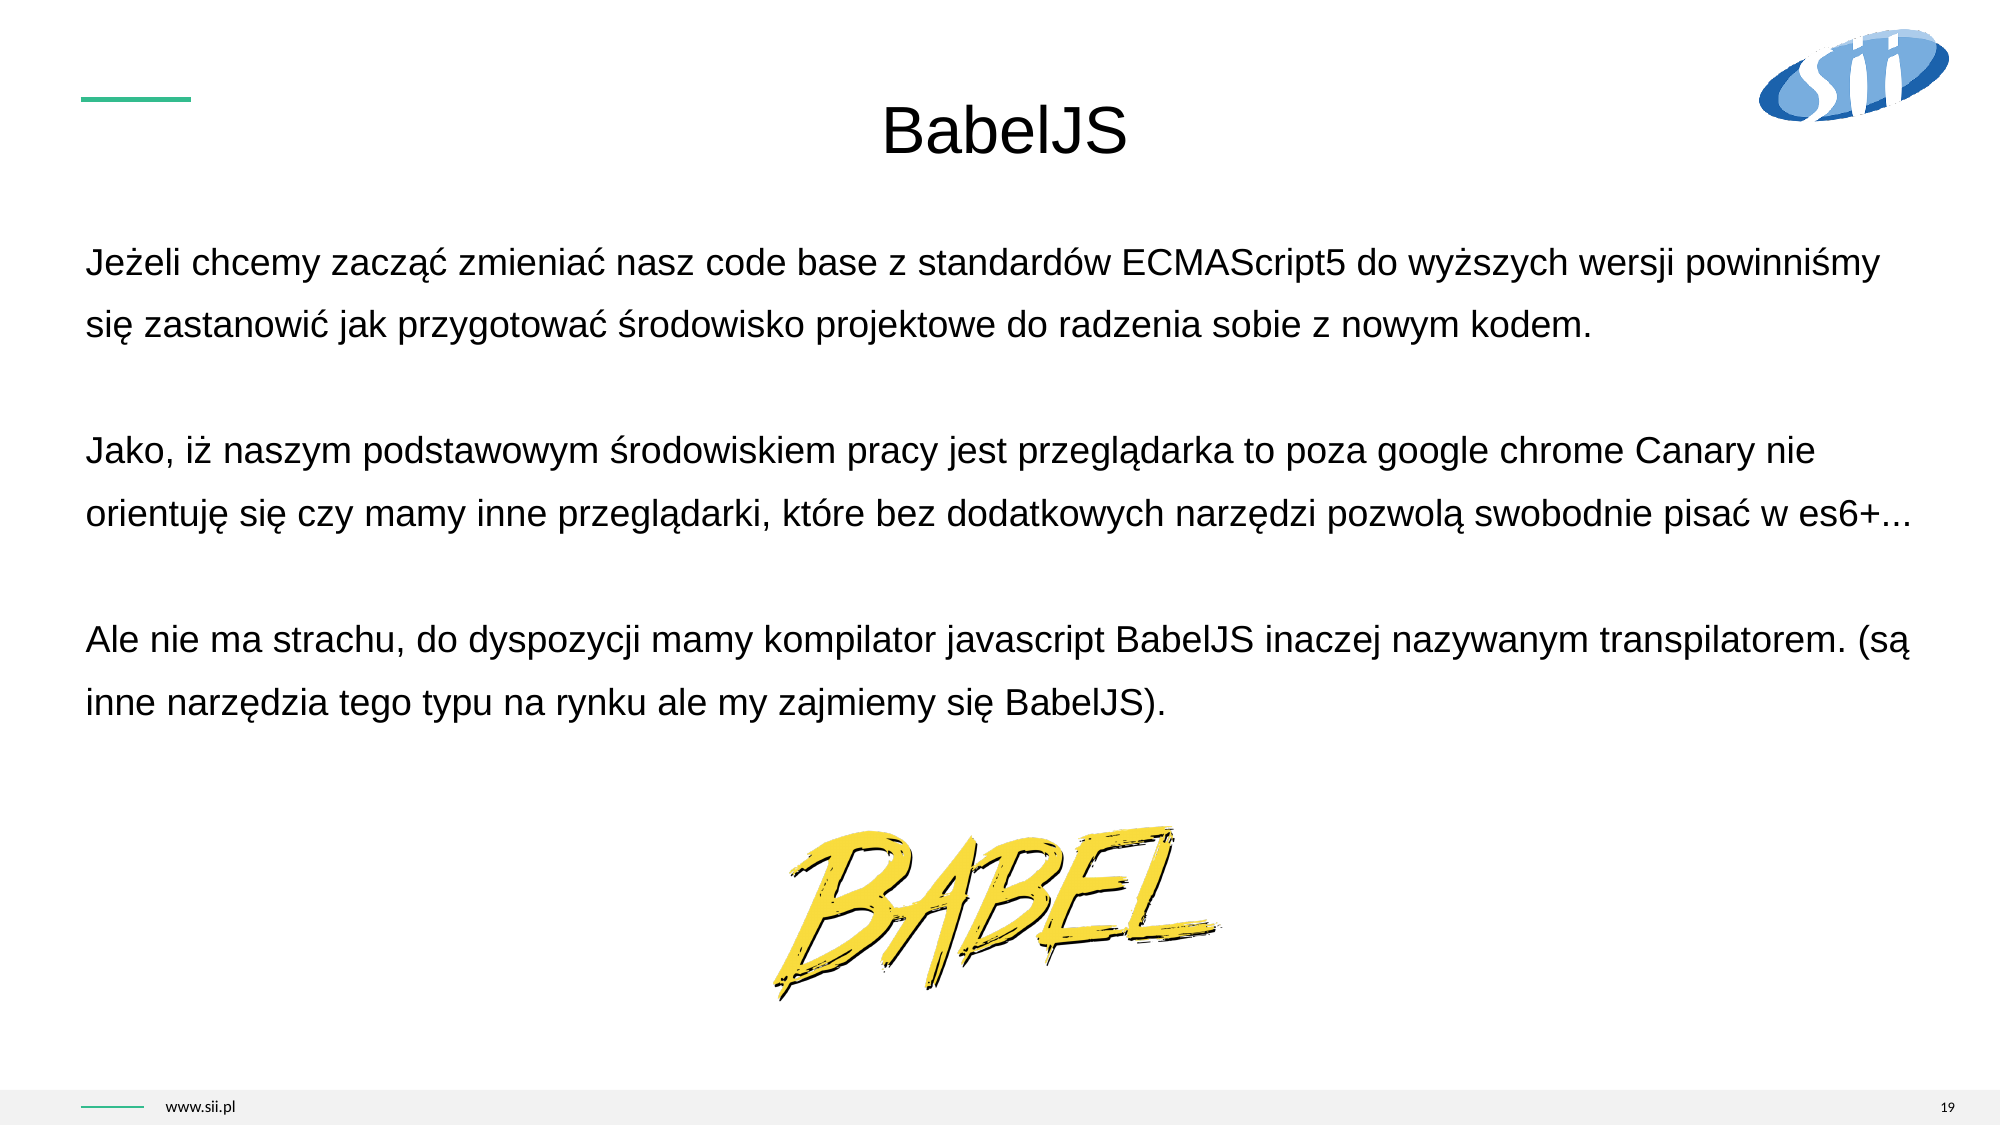

#
BabelJS
Jeżeli chcemy zacząć zmieniać nasz code base z standardów ECMAScript5 do wyższych wersji powinniśmy się zastanowić jak przygotować środowisko projektowe do radzenia sobie z nowym kodem.
Jako, iż naszym podstawowym środowiskiem pracy jest przeglądarka to poza google chrome Canary nie orientuję się czy mamy inne przeglądarki, które bez dodatkowych narzędzi pozwolą swobodnie pisać w es6+...
Ale nie ma strachu, do dyspozycji mamy kompilator javascript BabelJS inaczej nazywanym transpilatorem. (są inne narzędzia tego typu na rynku ale my zajmiemy się BabelJS).